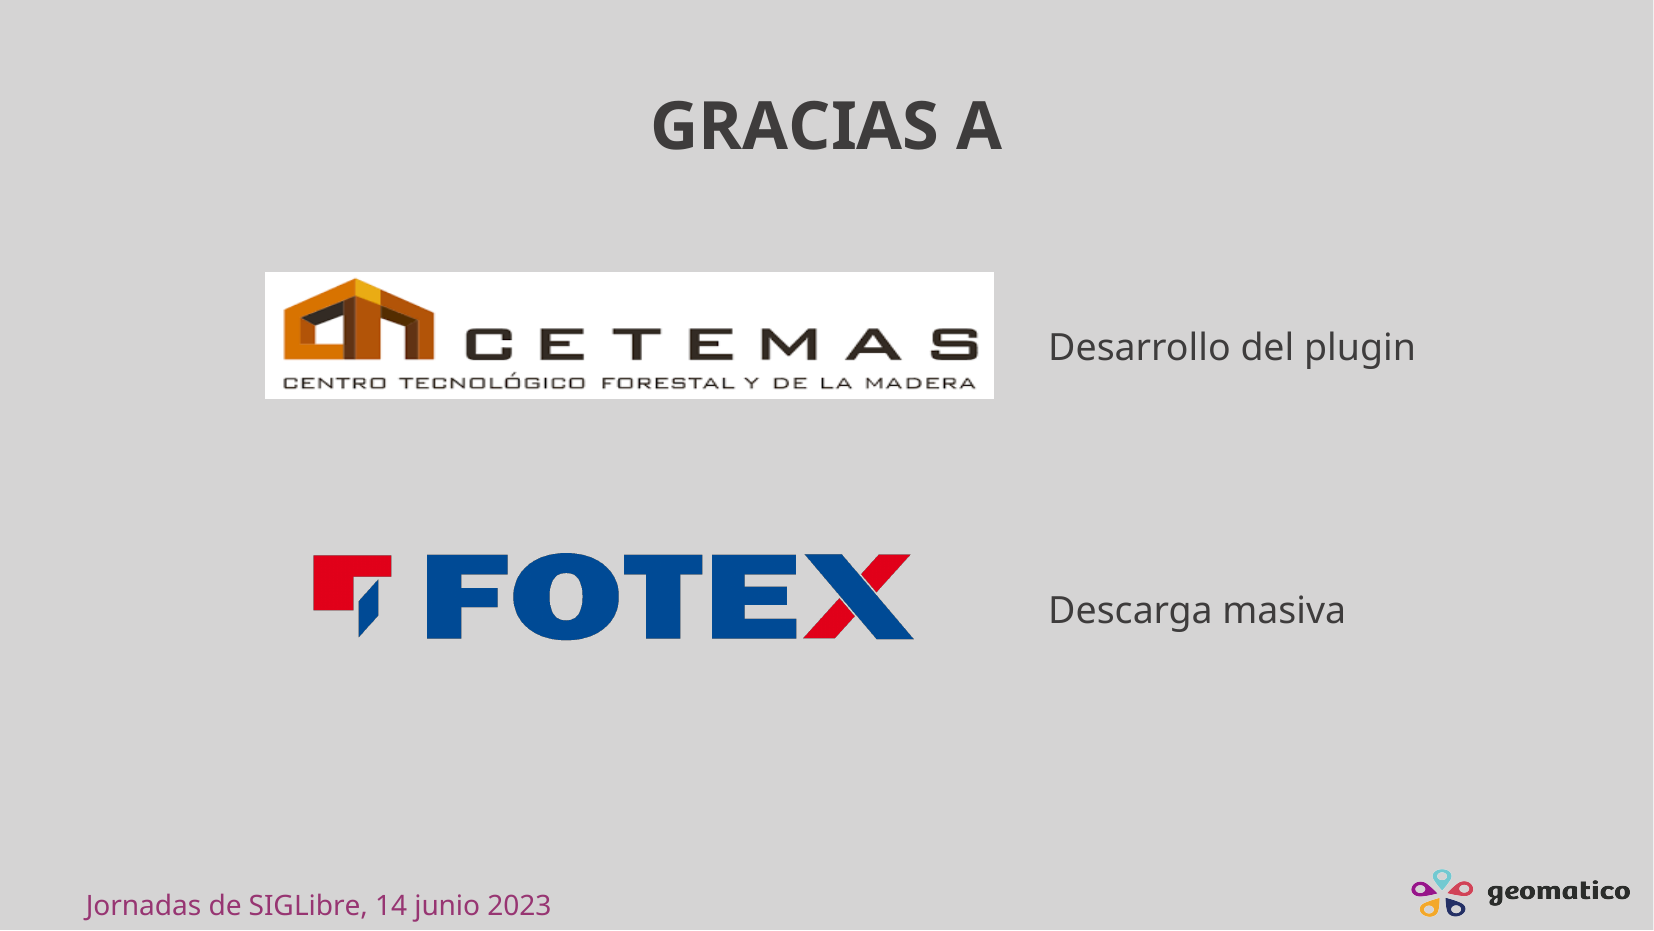

Gracias a
Desarrollo del plugin
Descarga masiva